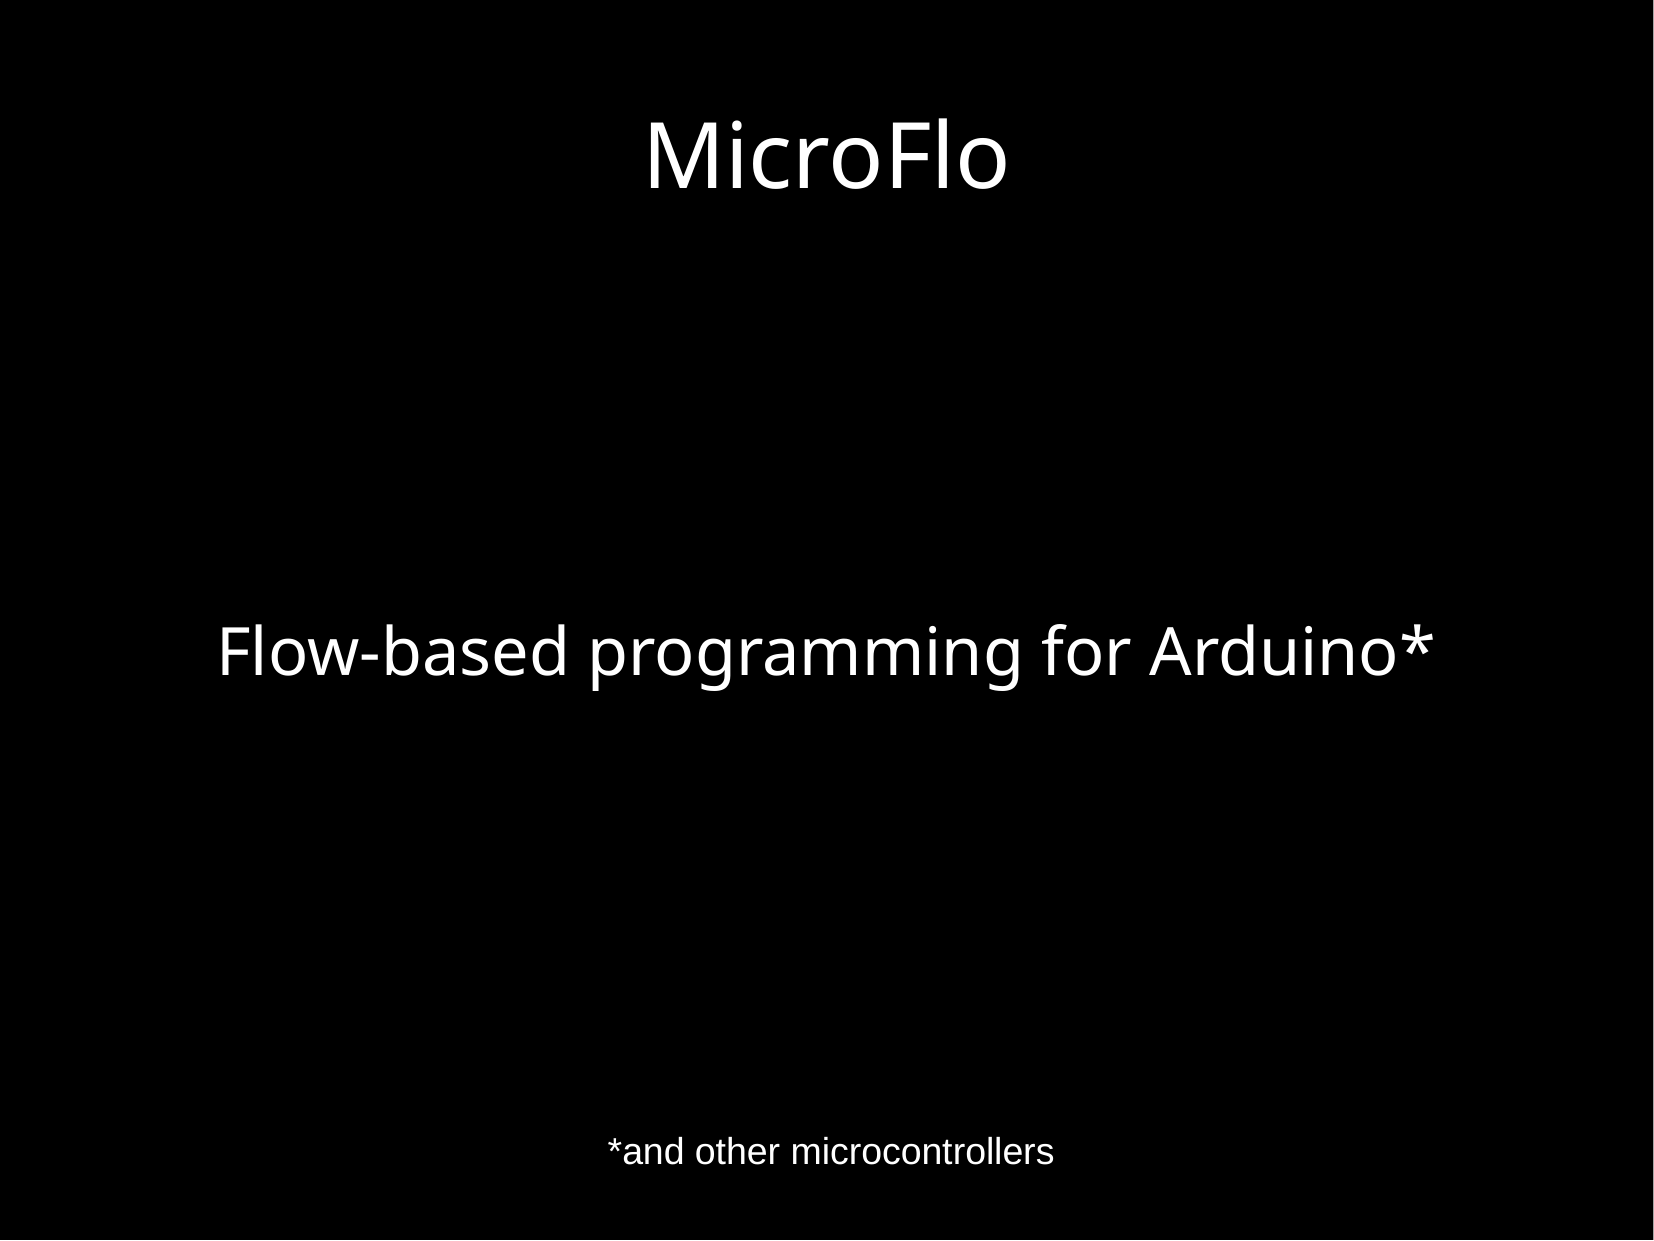

# MicroFlo
Flow-based programming for Arduino*
*and other microcontrollers